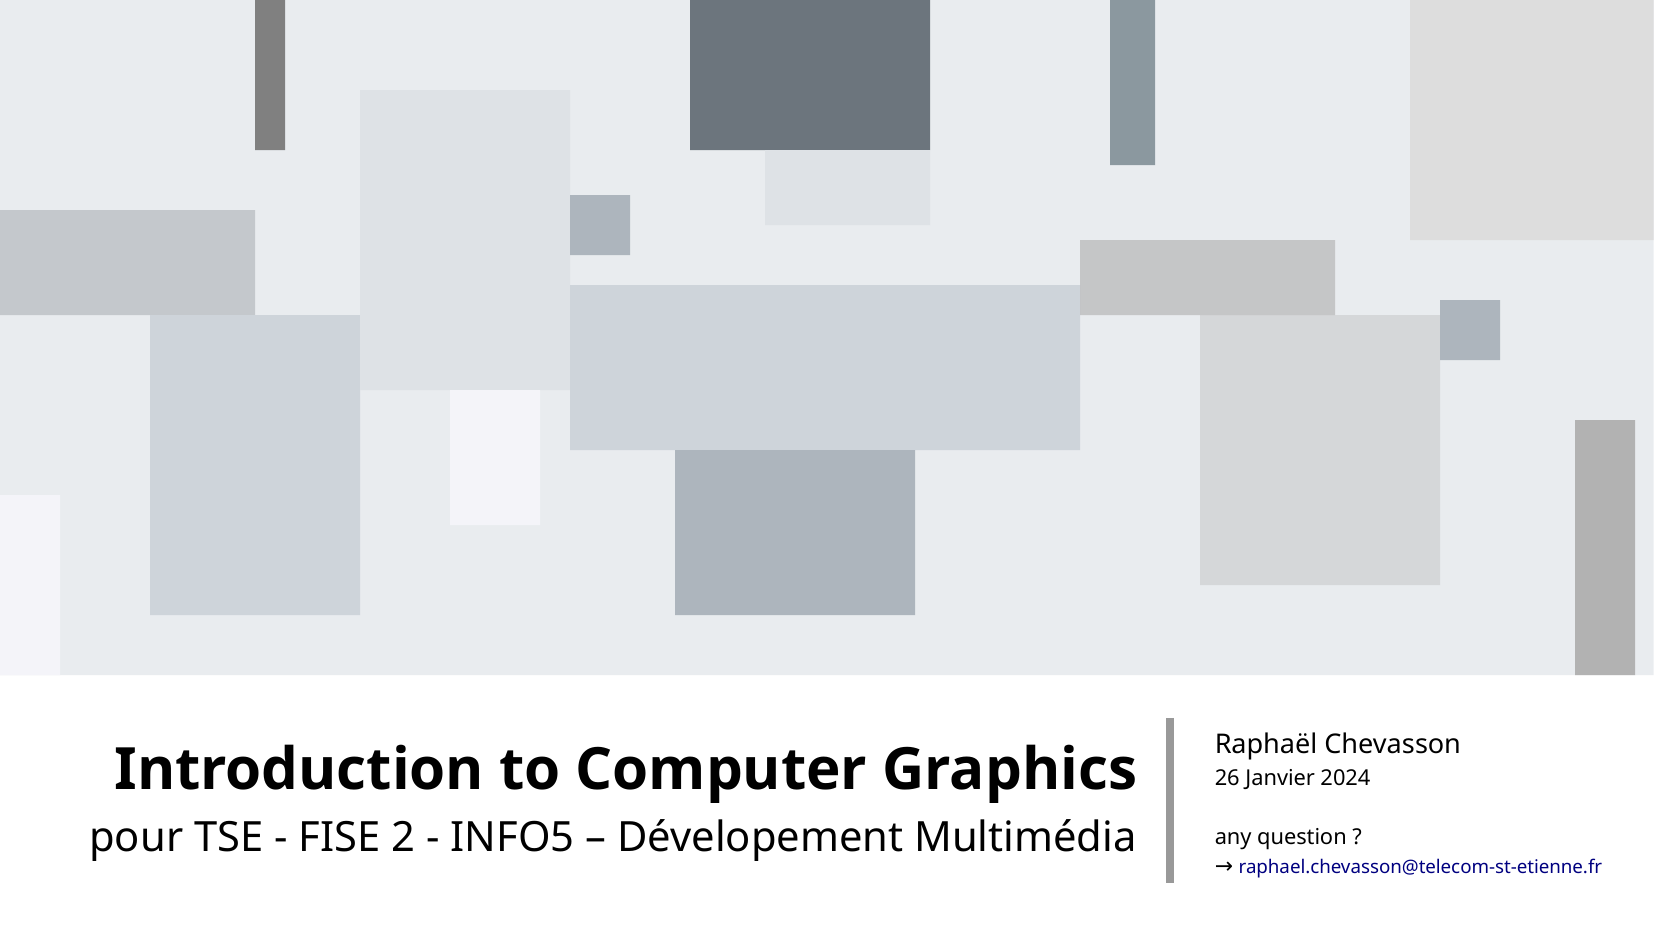

Raphaël Chevasson
26 Janvier 2024
any question ?
→ raphael.chevasson@telecom-st-etienne.fr
Introduction to Computer Graphics
pour TSE - FISE 2 - INFO5 – Dévelopement Multimédia